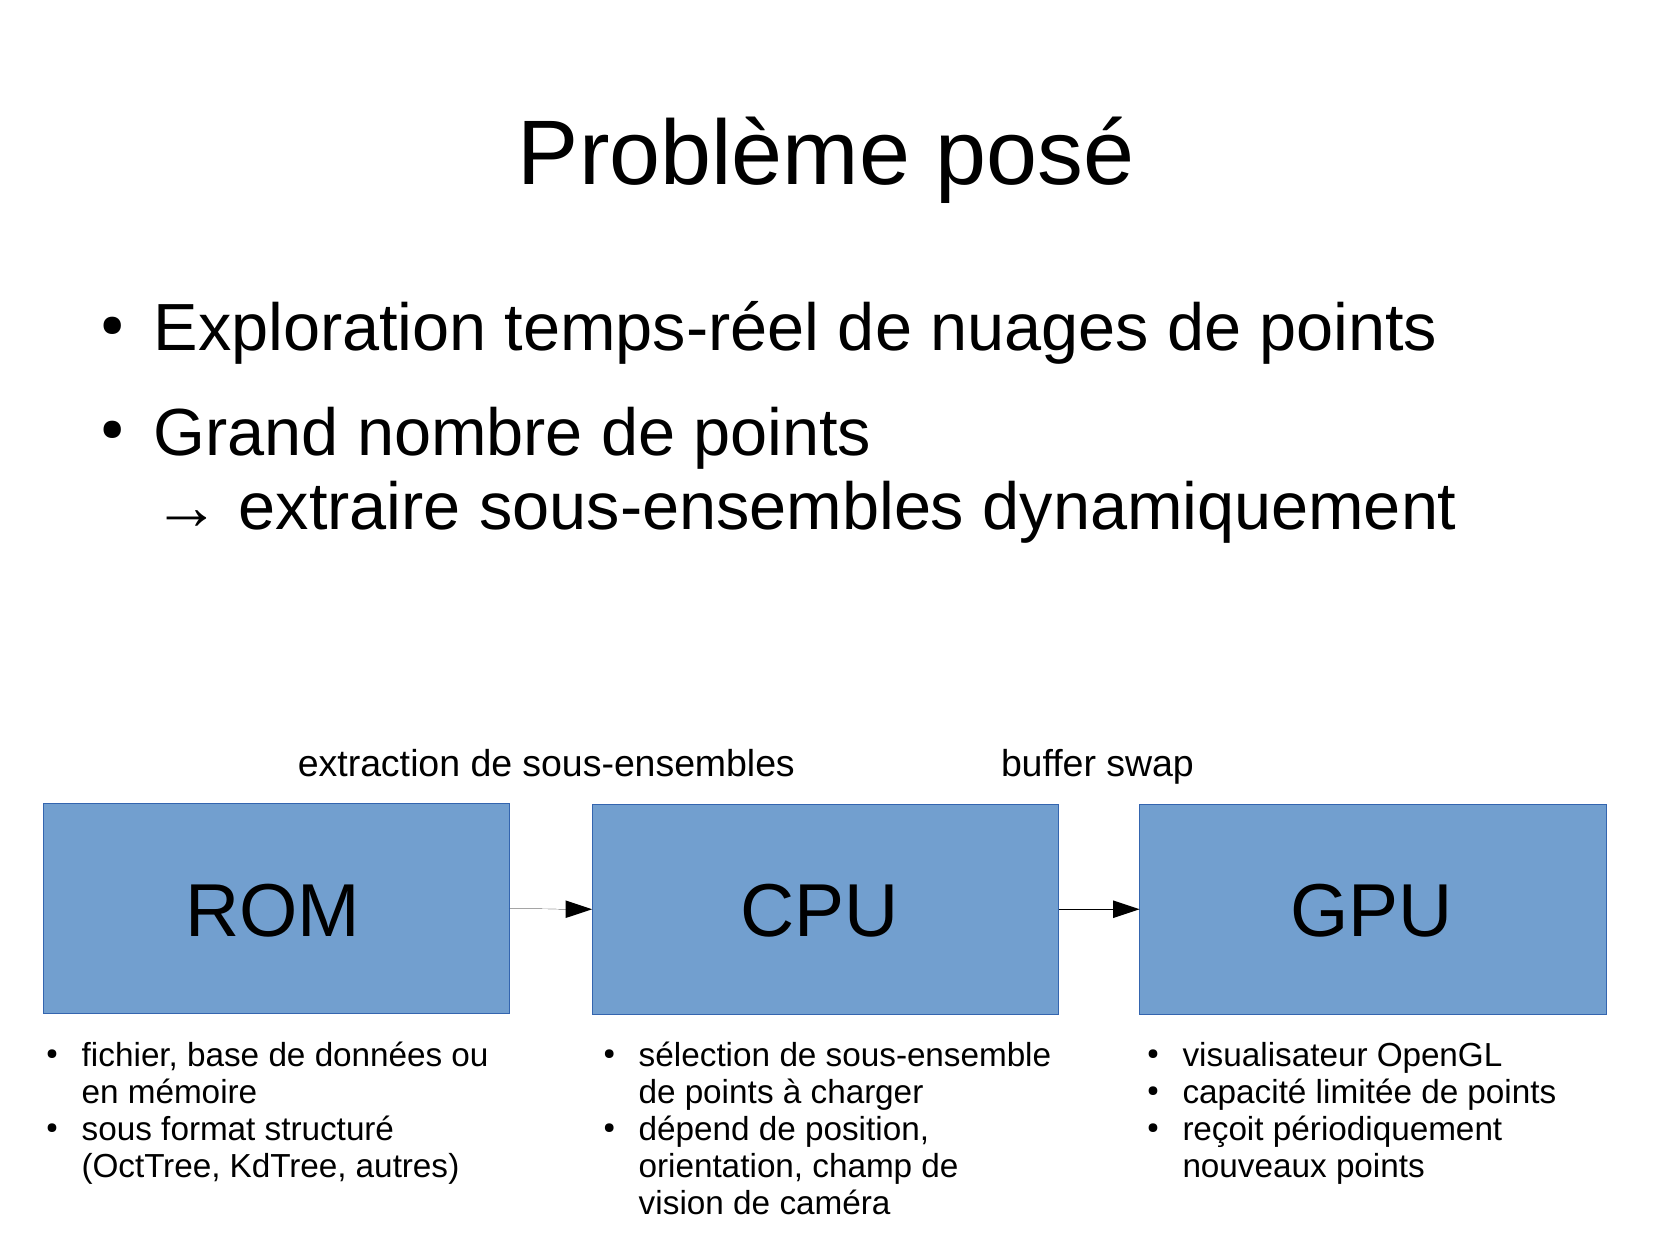

# Problème posé
Exploration temps-réel de nuages de points
Grand nombre de points
→ extraire sous-ensembles dynamiquement
extraction de sous-ensembles
buffer swap
ROM
CPU
GPU
fichier, base de données ou en mémoire
sous format structuré
(OctTree, KdTree, autres)
sélection de sous-ensemble de points à charger
dépend de position, orientation, champ de vision de caméra
visualisateur OpenGL
capacité limitée de points
reçoit périodiquement nouveaux points